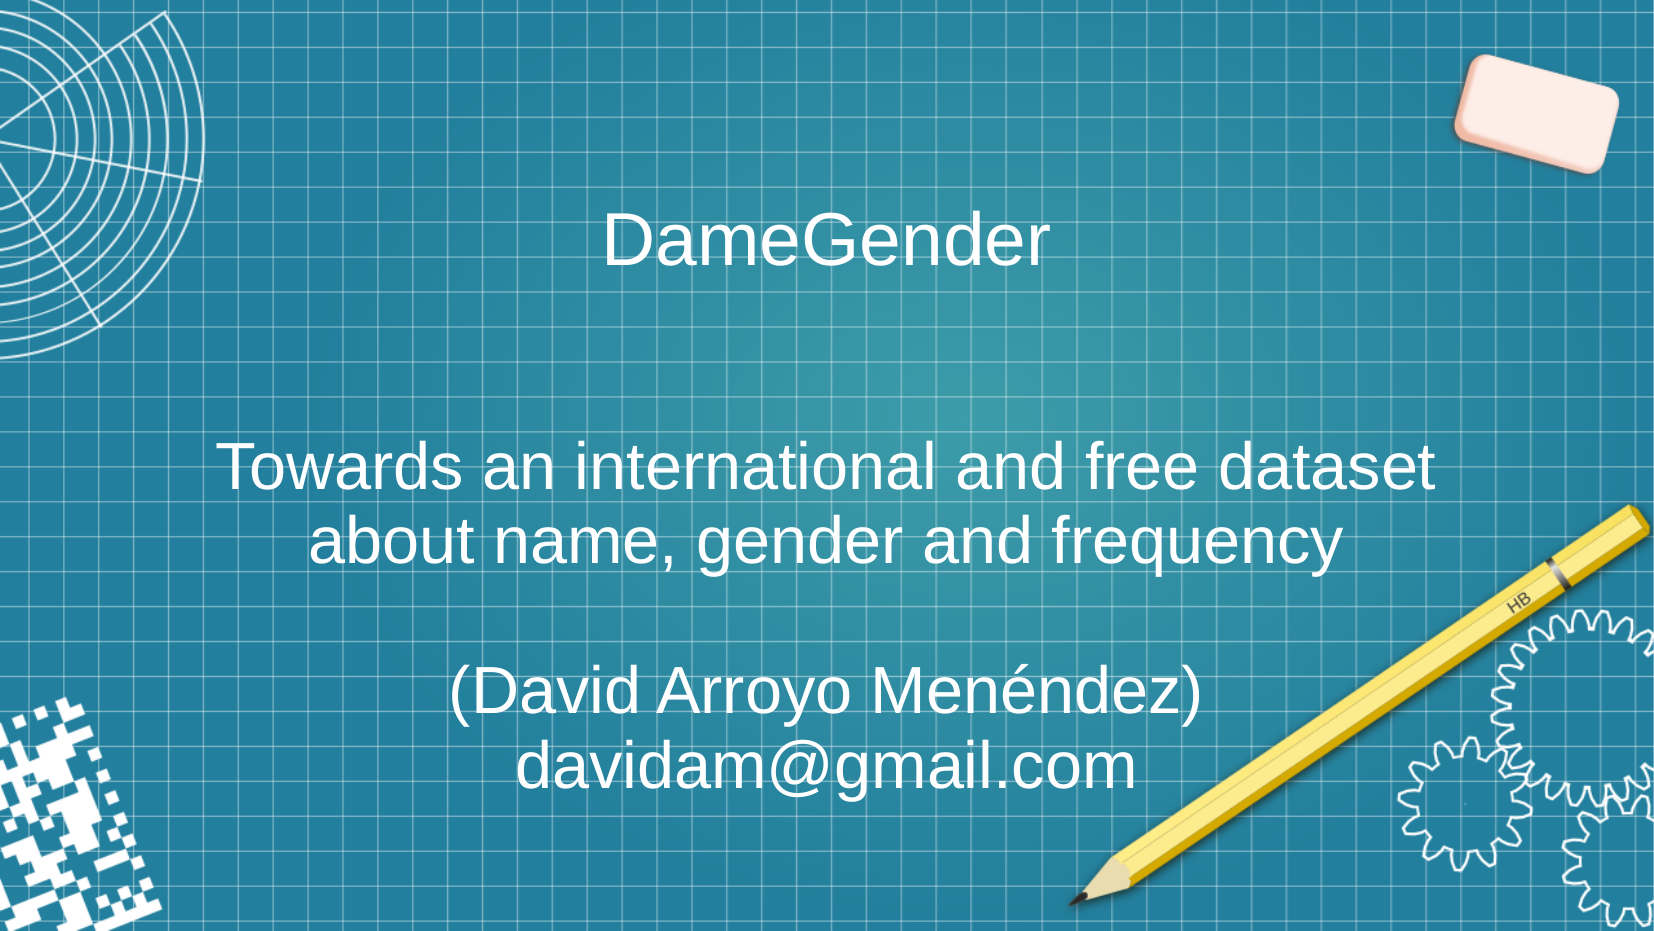

# DameGender
Towards an international and free dataset
about name, gender and frequency
(David Arroyo Menéndez)
davidam@gmail.com